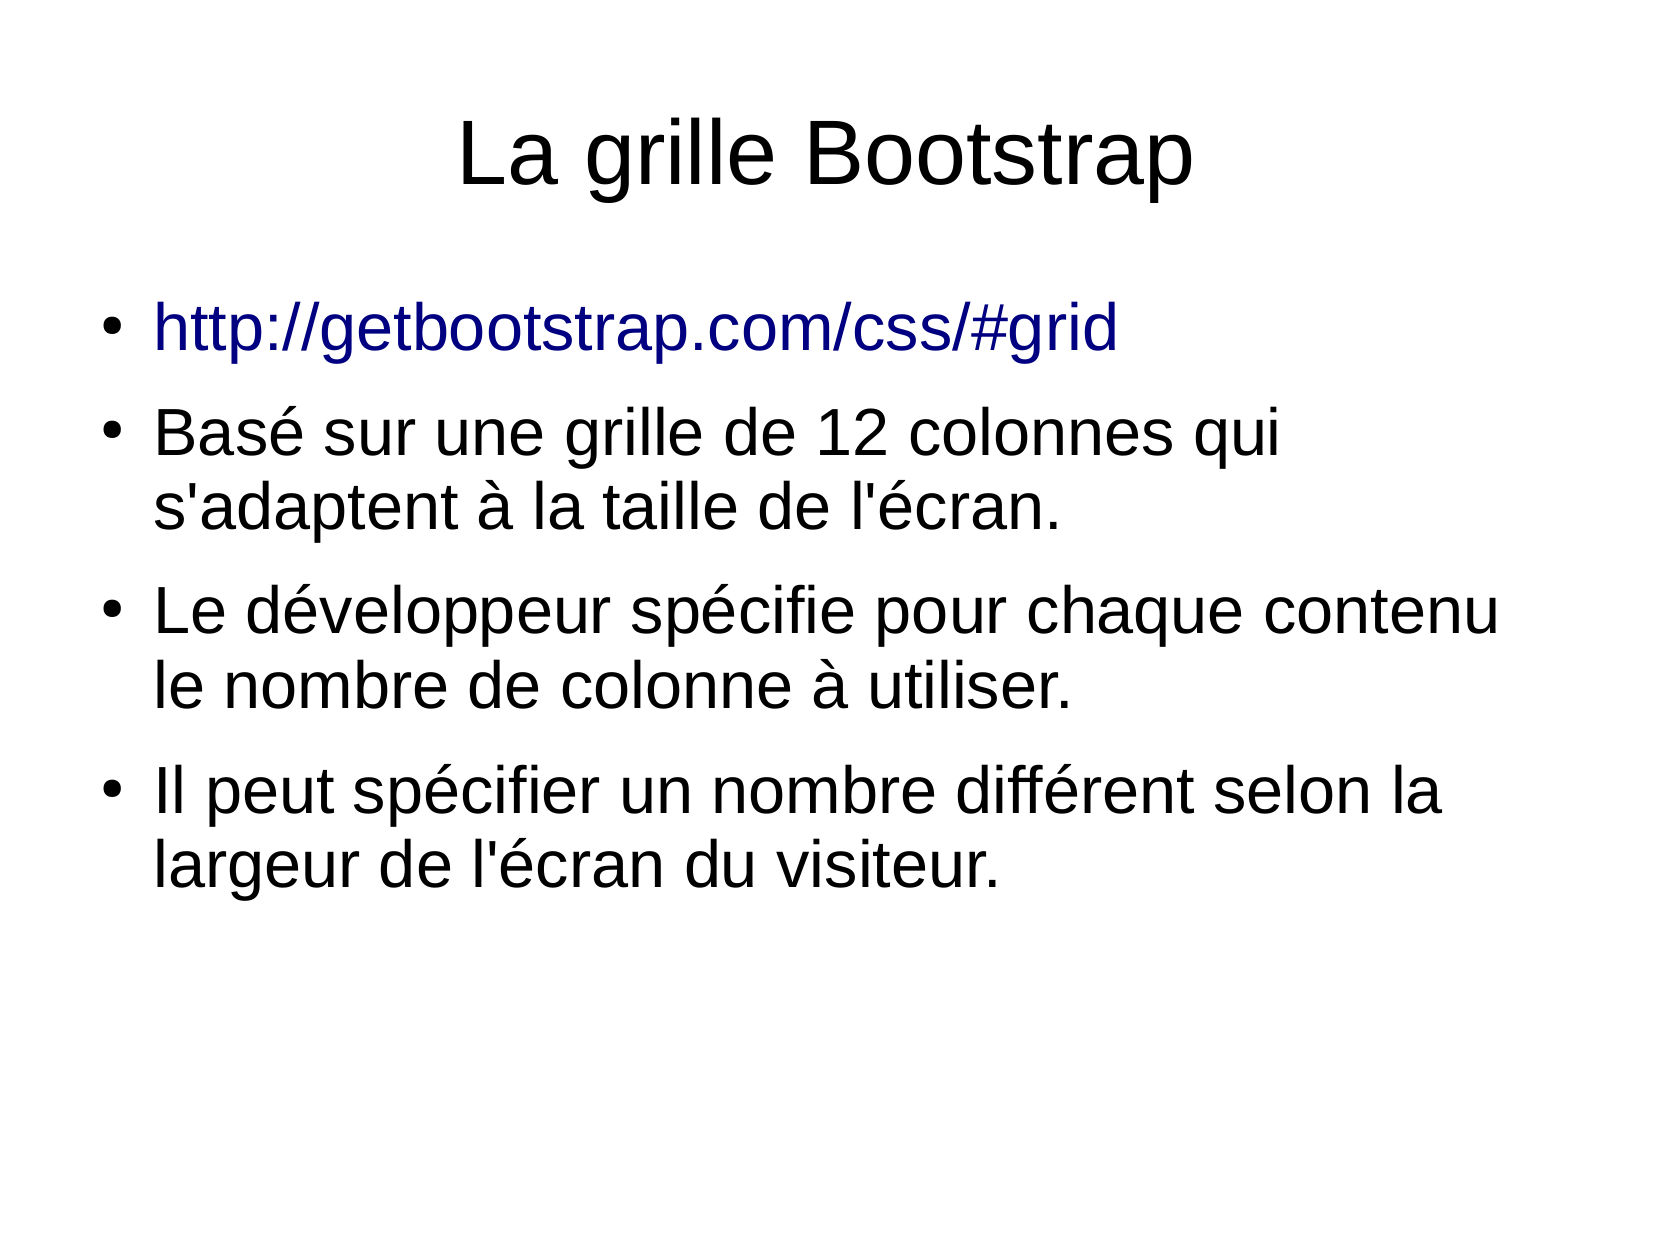

# La grille Bootstrap
http://getbootstrap.com/css/#grid
Basé sur une grille de 12 colonnes qui s'adaptent à la taille de l'écran.
Le développeur spécifie pour chaque contenu le nombre de colonne à utiliser.
Il peut spécifier un nombre différent selon la largeur de l'écran du visiteur.